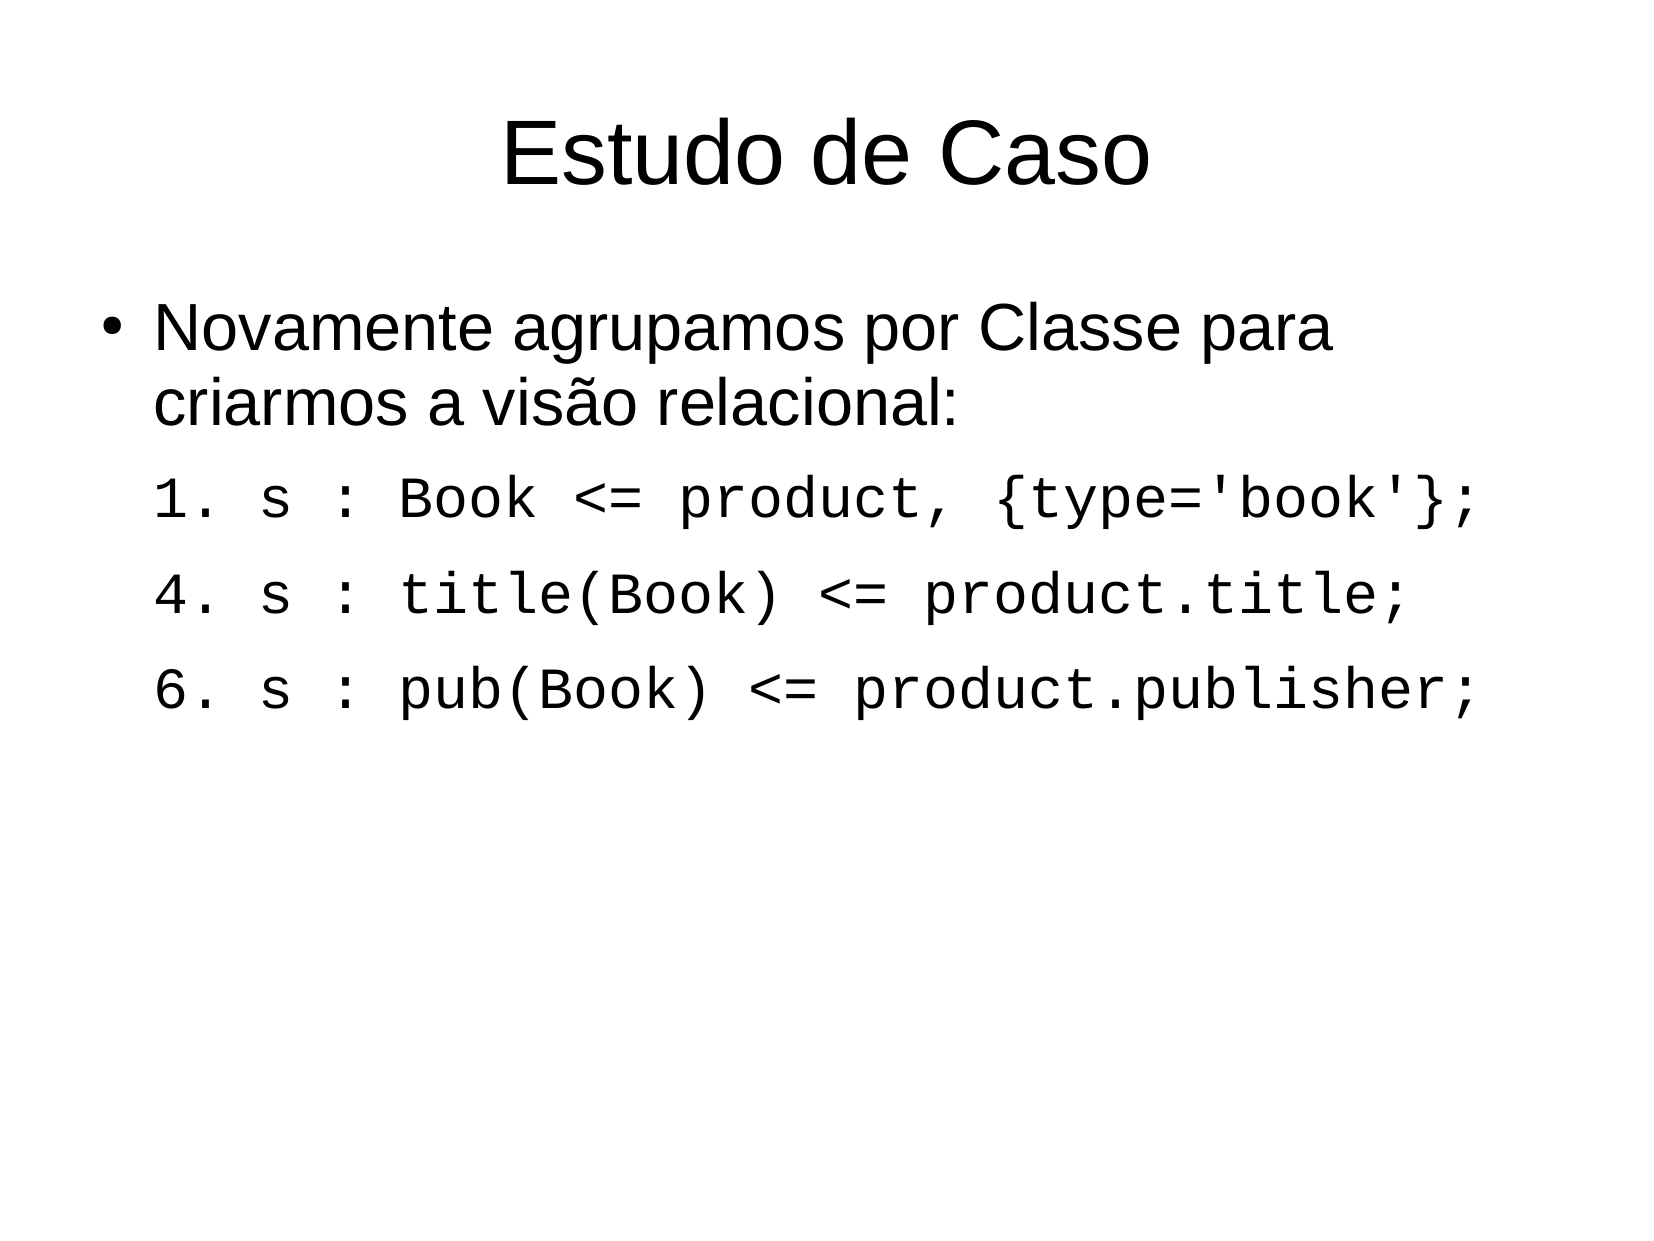

# Estudo de Caso
Novamente agrupamos por Classe para criarmos a visão relacional:
1. s : Book <= product, {type='book'};
4. s : title(Book) <= product.title;
6. s : pub(Book) <= product.publisher;